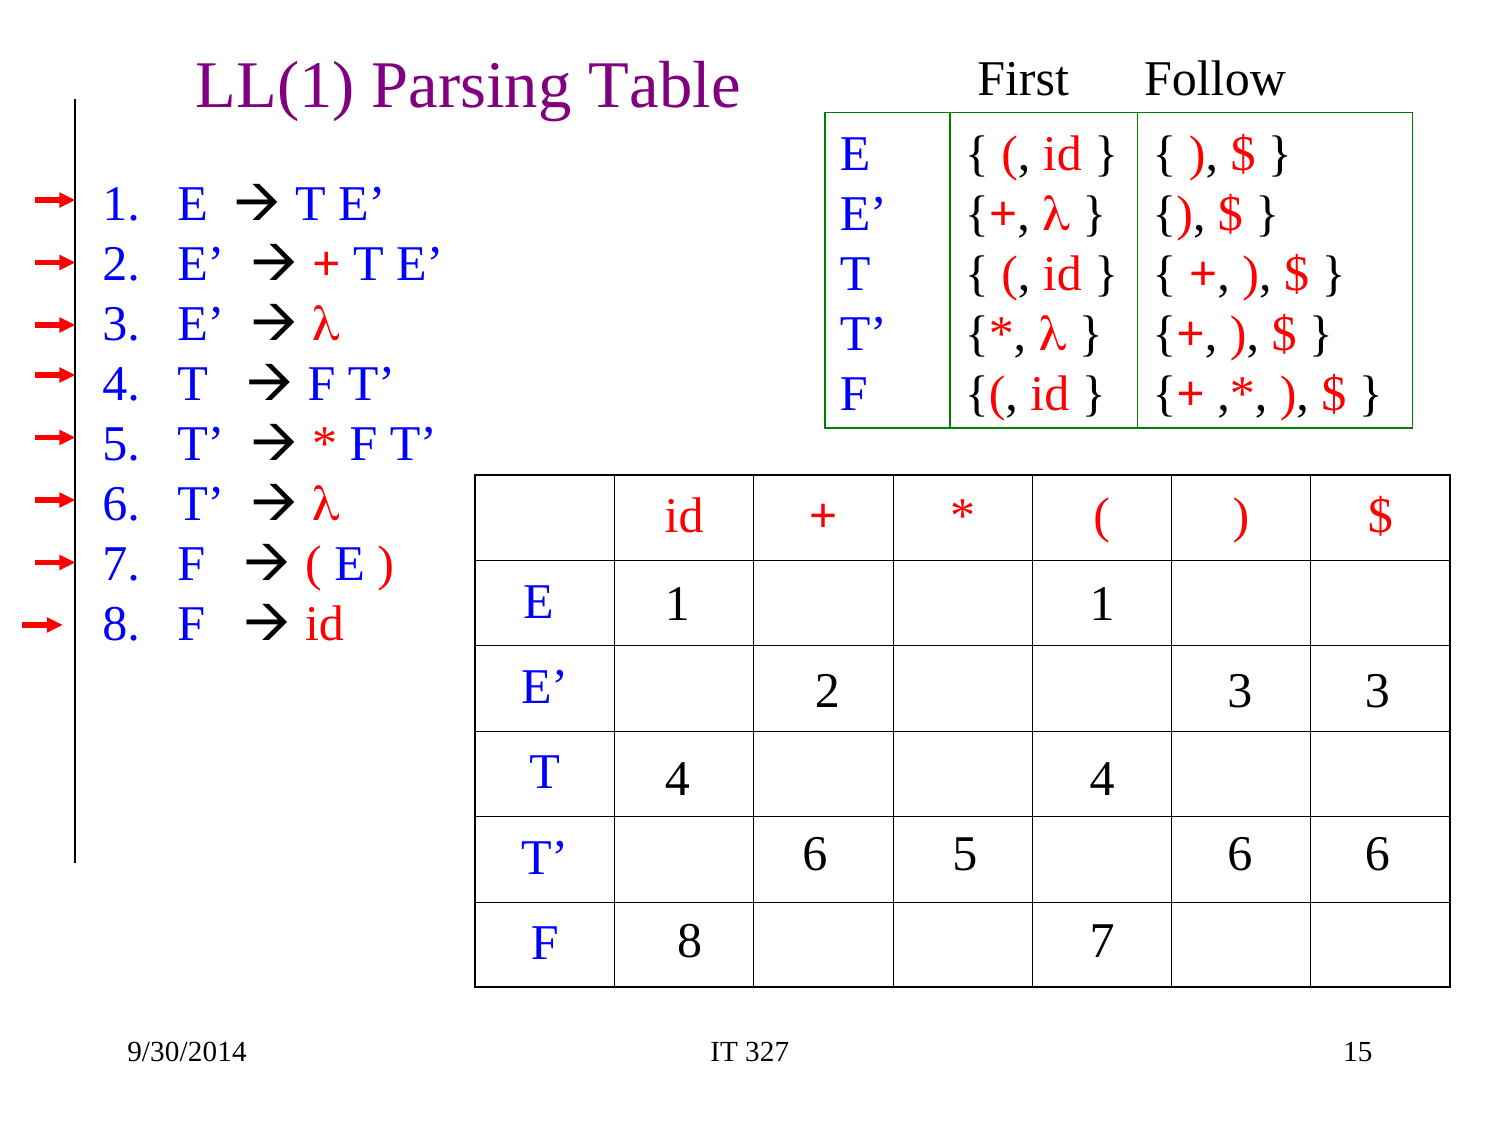

# LL(1) Parsing Table
First Follow
E
E’
T
T’
F
{ (, id }
{+,  }
{ (, id }
{*,  }
{(, id }
{ ), $ }
{), $ }
{ +, ), $ }
{+, ), $ }
{+ ,*, ), $ }
E  T E’
E’  + T E’
E’  
T  F T’
T’  * F T’
T’  
F  ( E )
F  id
| | id | + | \* | ( | ) | $ |
| --- | --- | --- | --- | --- | --- | --- |
| E | | | | | | |
| E’ | | | | | | |
| T | | | | | | |
| T’ | | | | | | |
| F | | | | | | |
1
1
2
3
3
4
4
6
5
6
6
8
7
9/30/2014
IT 327